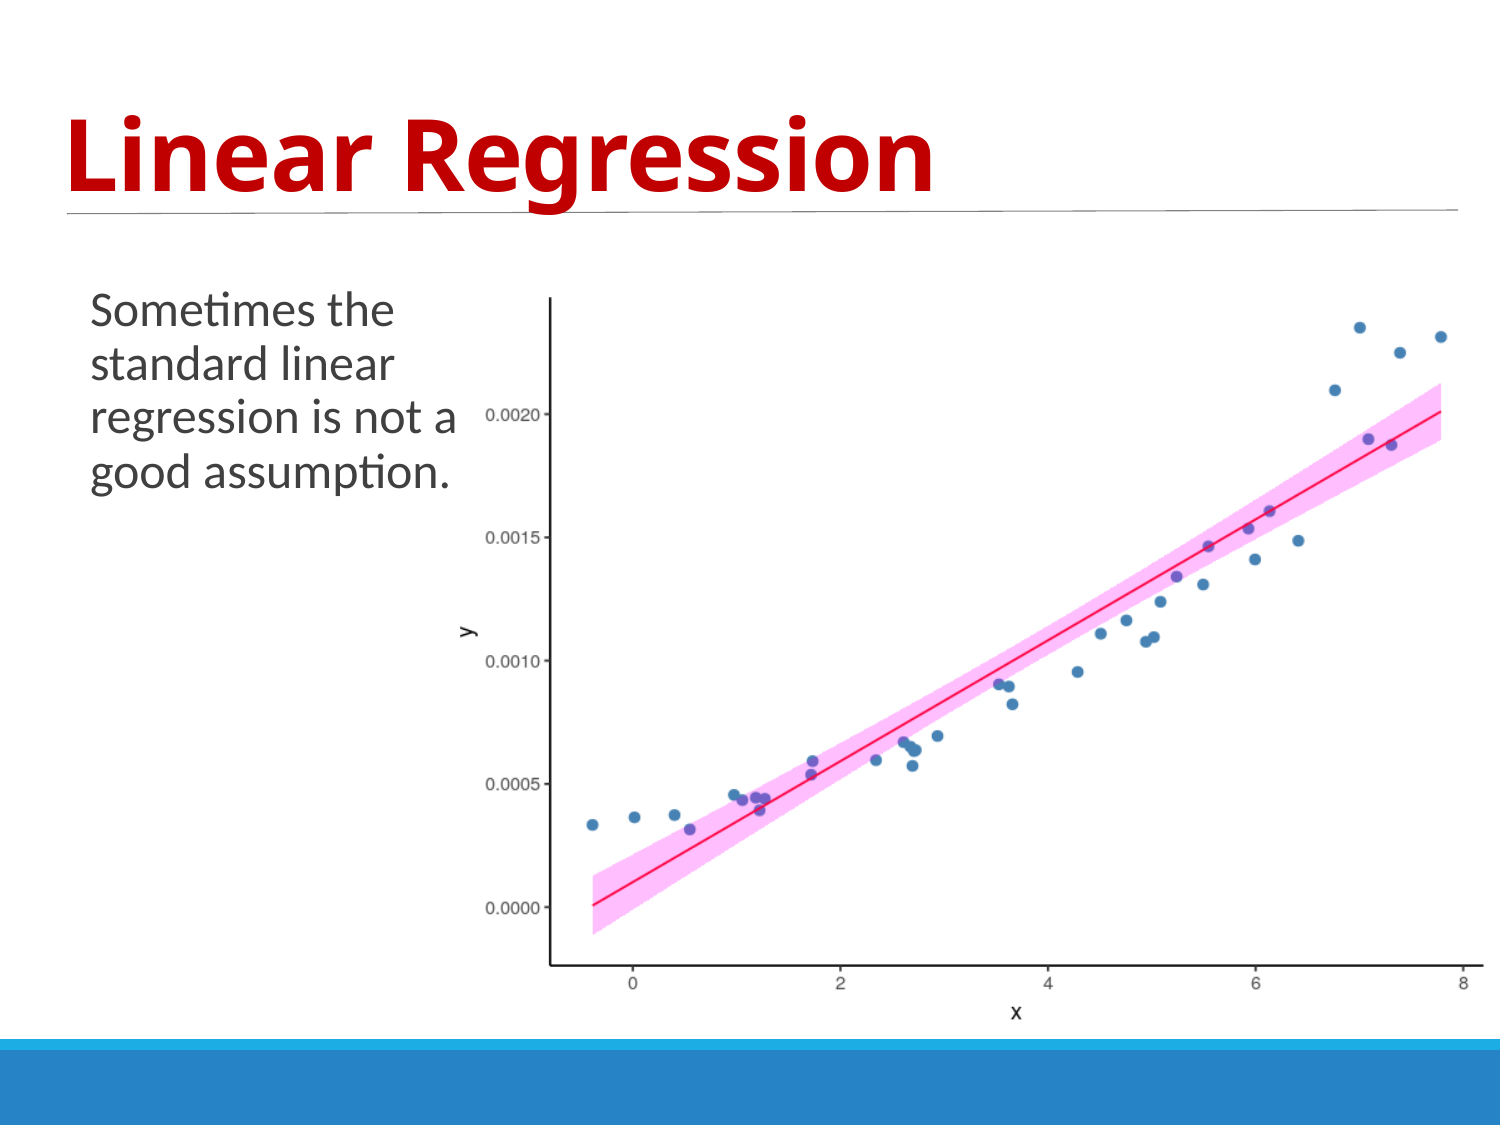

# Linear Regression
Sometimes the standard linear regression is not a good assumption.